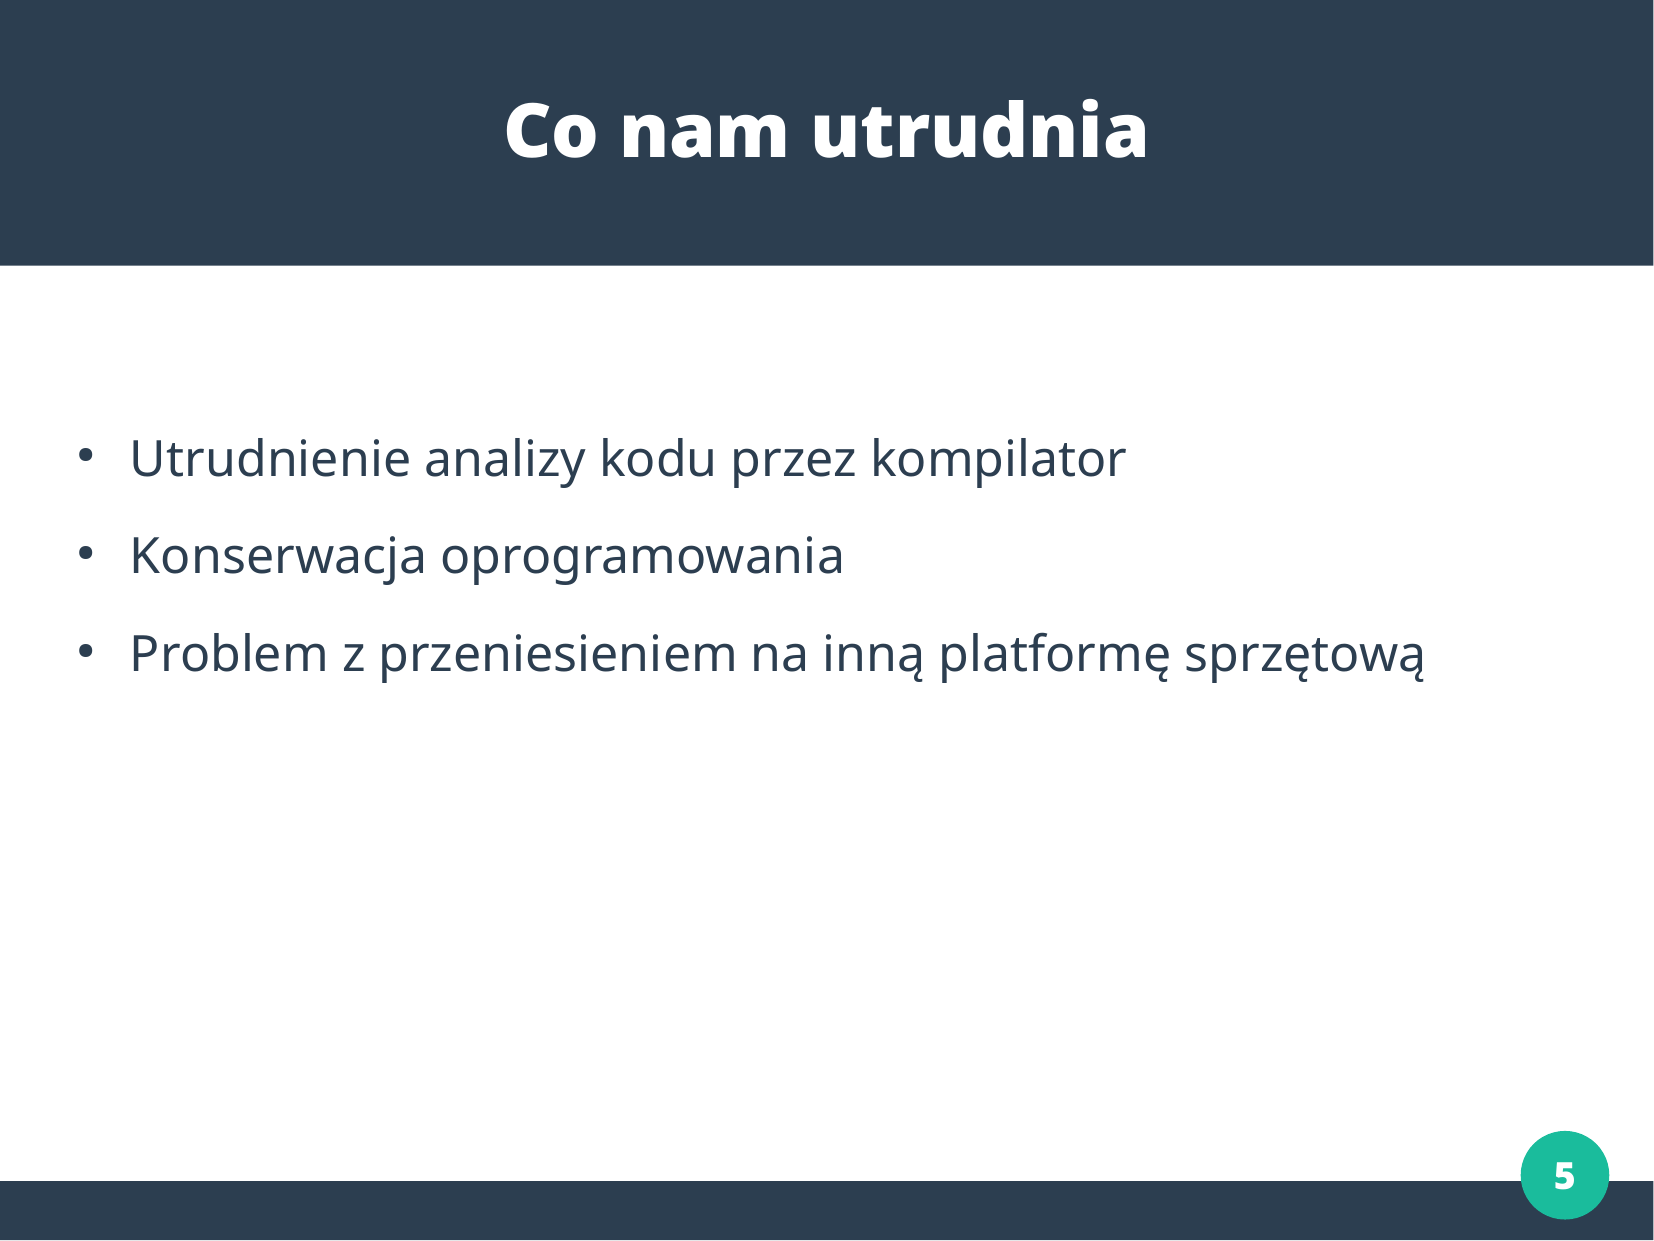

# Co nam utrudnia
Utrudnienie analizy kodu przez kompilator
Konserwacja oprogramowania
Problem z przeniesieniem na inną platformę sprzętową
5